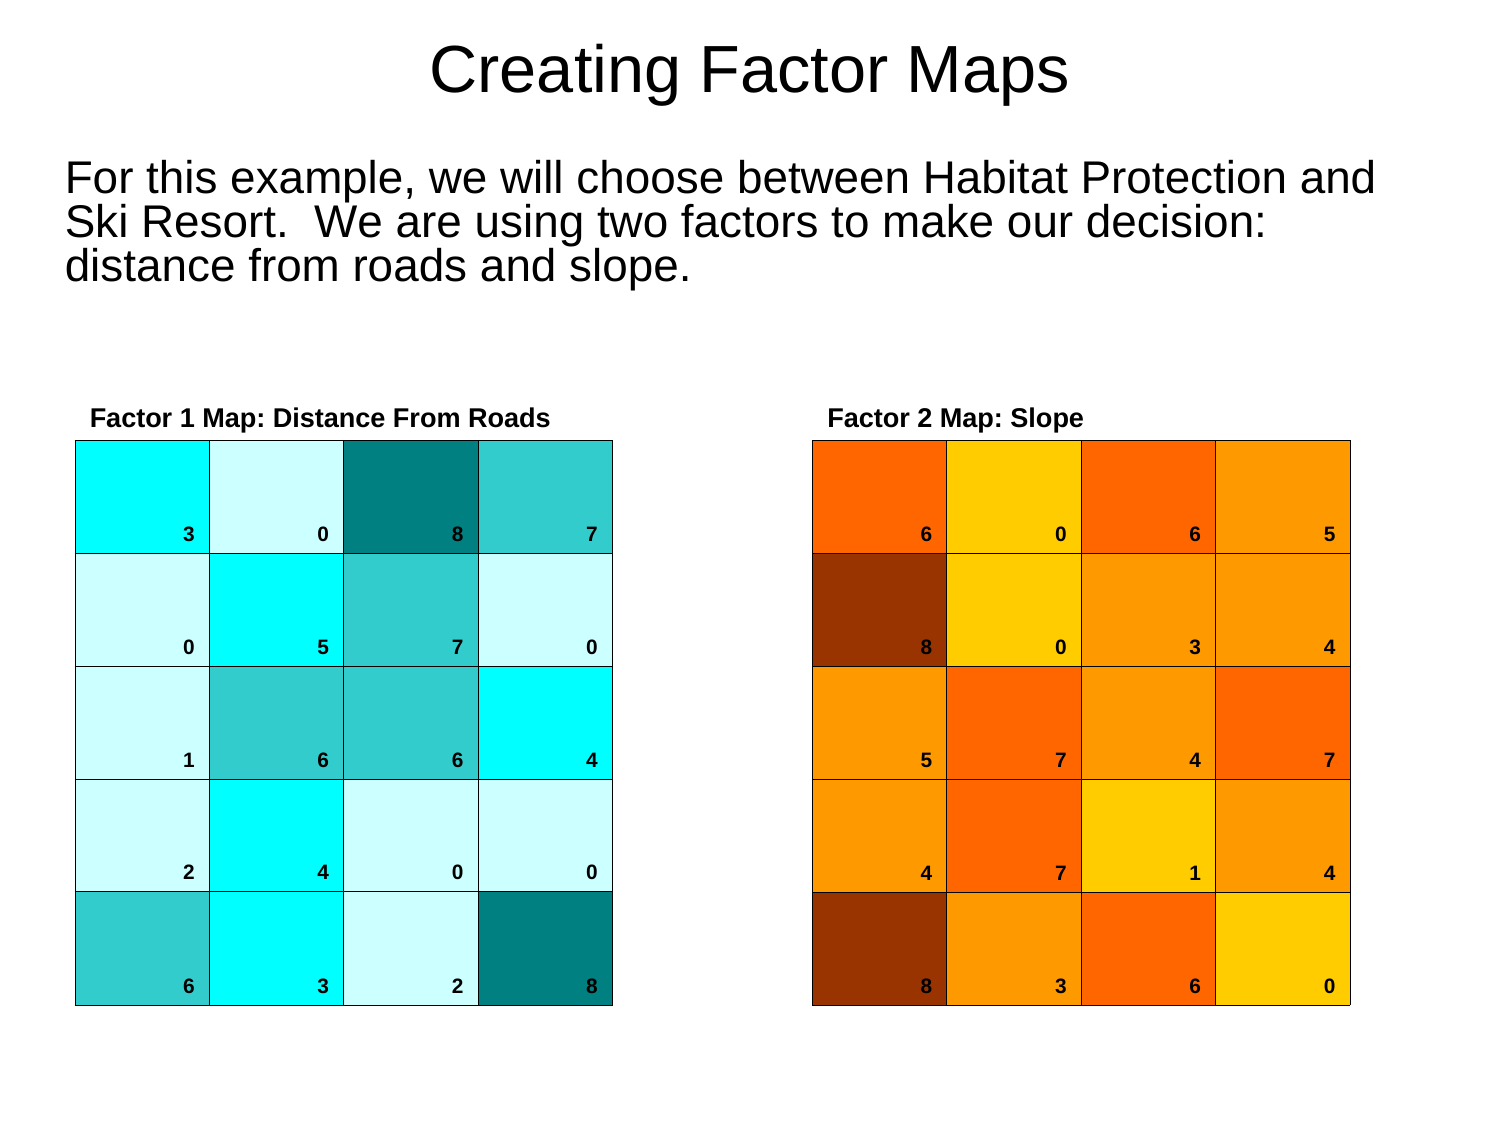

# Creating Factor Maps
For this example, we will choose between Habitat Protection and Ski Resort. We are using two factors to make our decision: distance from roads and slope.
| Factor 1 Map: Distance From Roads | | | |
| --- | --- | --- | --- |
| 3 | 0 | 8 | 7 |
| 0 | 5 | 7 | 0 |
| 1 | 6 | 6 | 4 |
| 2 | 4 | 0 | 0 |
| 6 | 3 | 2 | 8 |
| Factor 2 Map: Slope | | | |
| --- | --- | --- | --- |
| 6 | 0 | 6 | 5 |
| 8 | 0 | 3 | 4 |
| 5 | 7 | 4 | 7 |
| 4 | 7 | 1 | 4 |
| 8 | 3 | 6 | 0 |